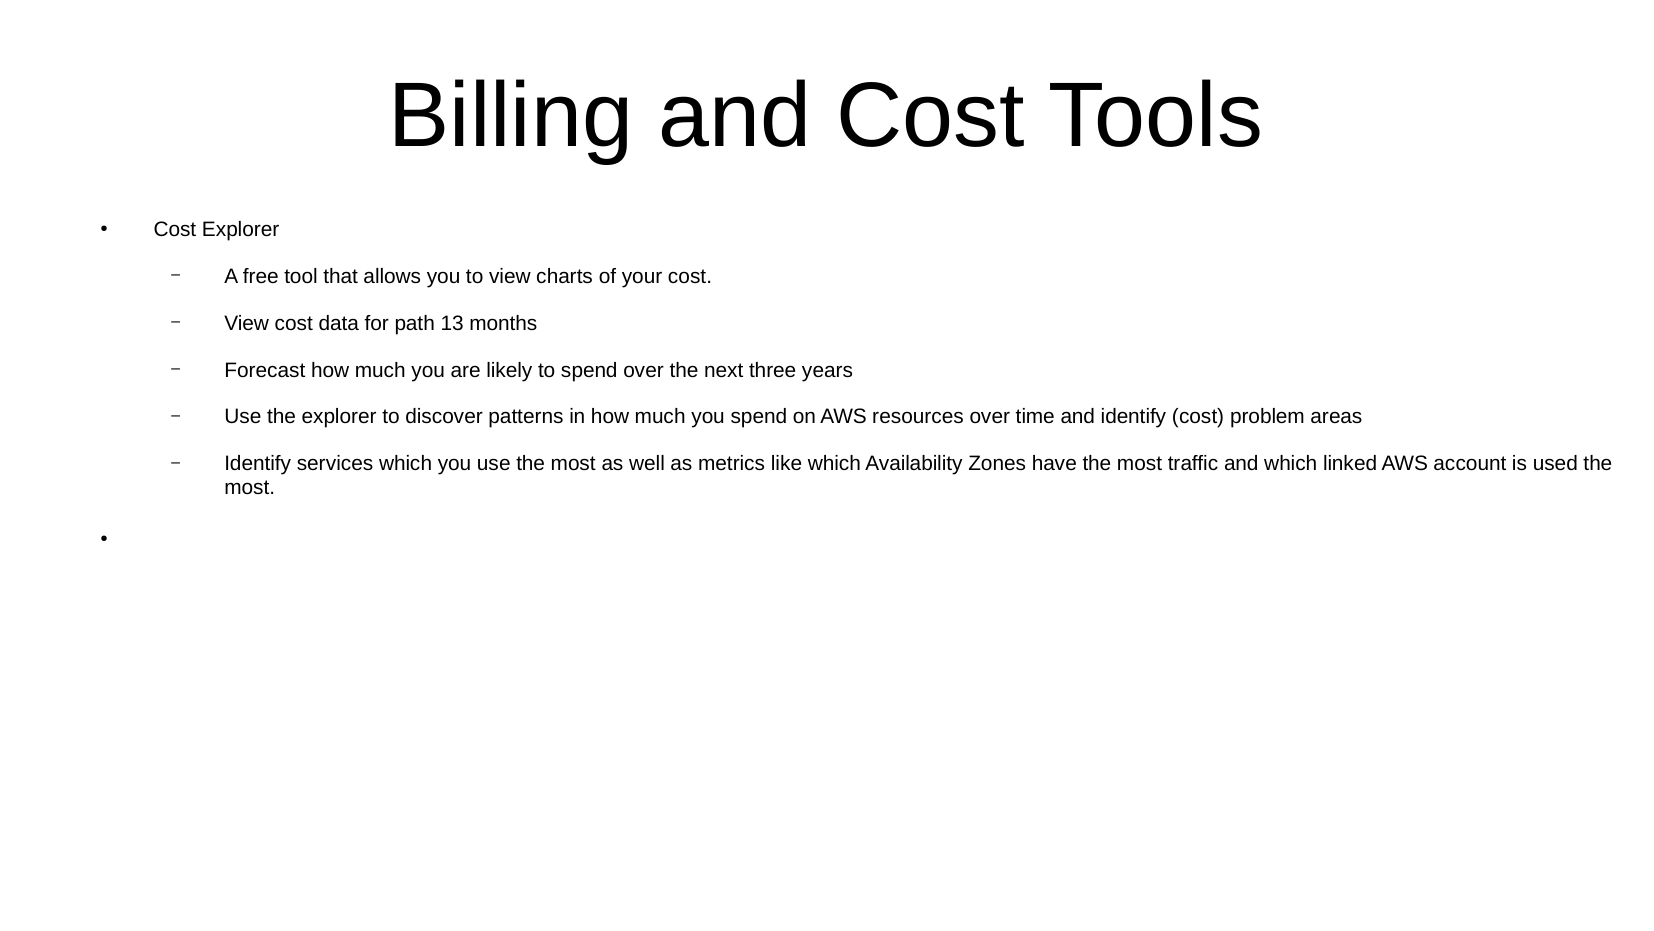

# Billing and Cost Tools
Cost Explorer
A free tool that allows you to view charts of your cost.
View cost data for path 13 months
Forecast how much you are likely to spend over the next three years
Use the explorer to discover patterns in how much you spend on AWS resources over time and identify (cost) problem areas
Identify services which you use the most as well as metrics like which Availability Zones have the most traffic and which linked AWS account is used the most.